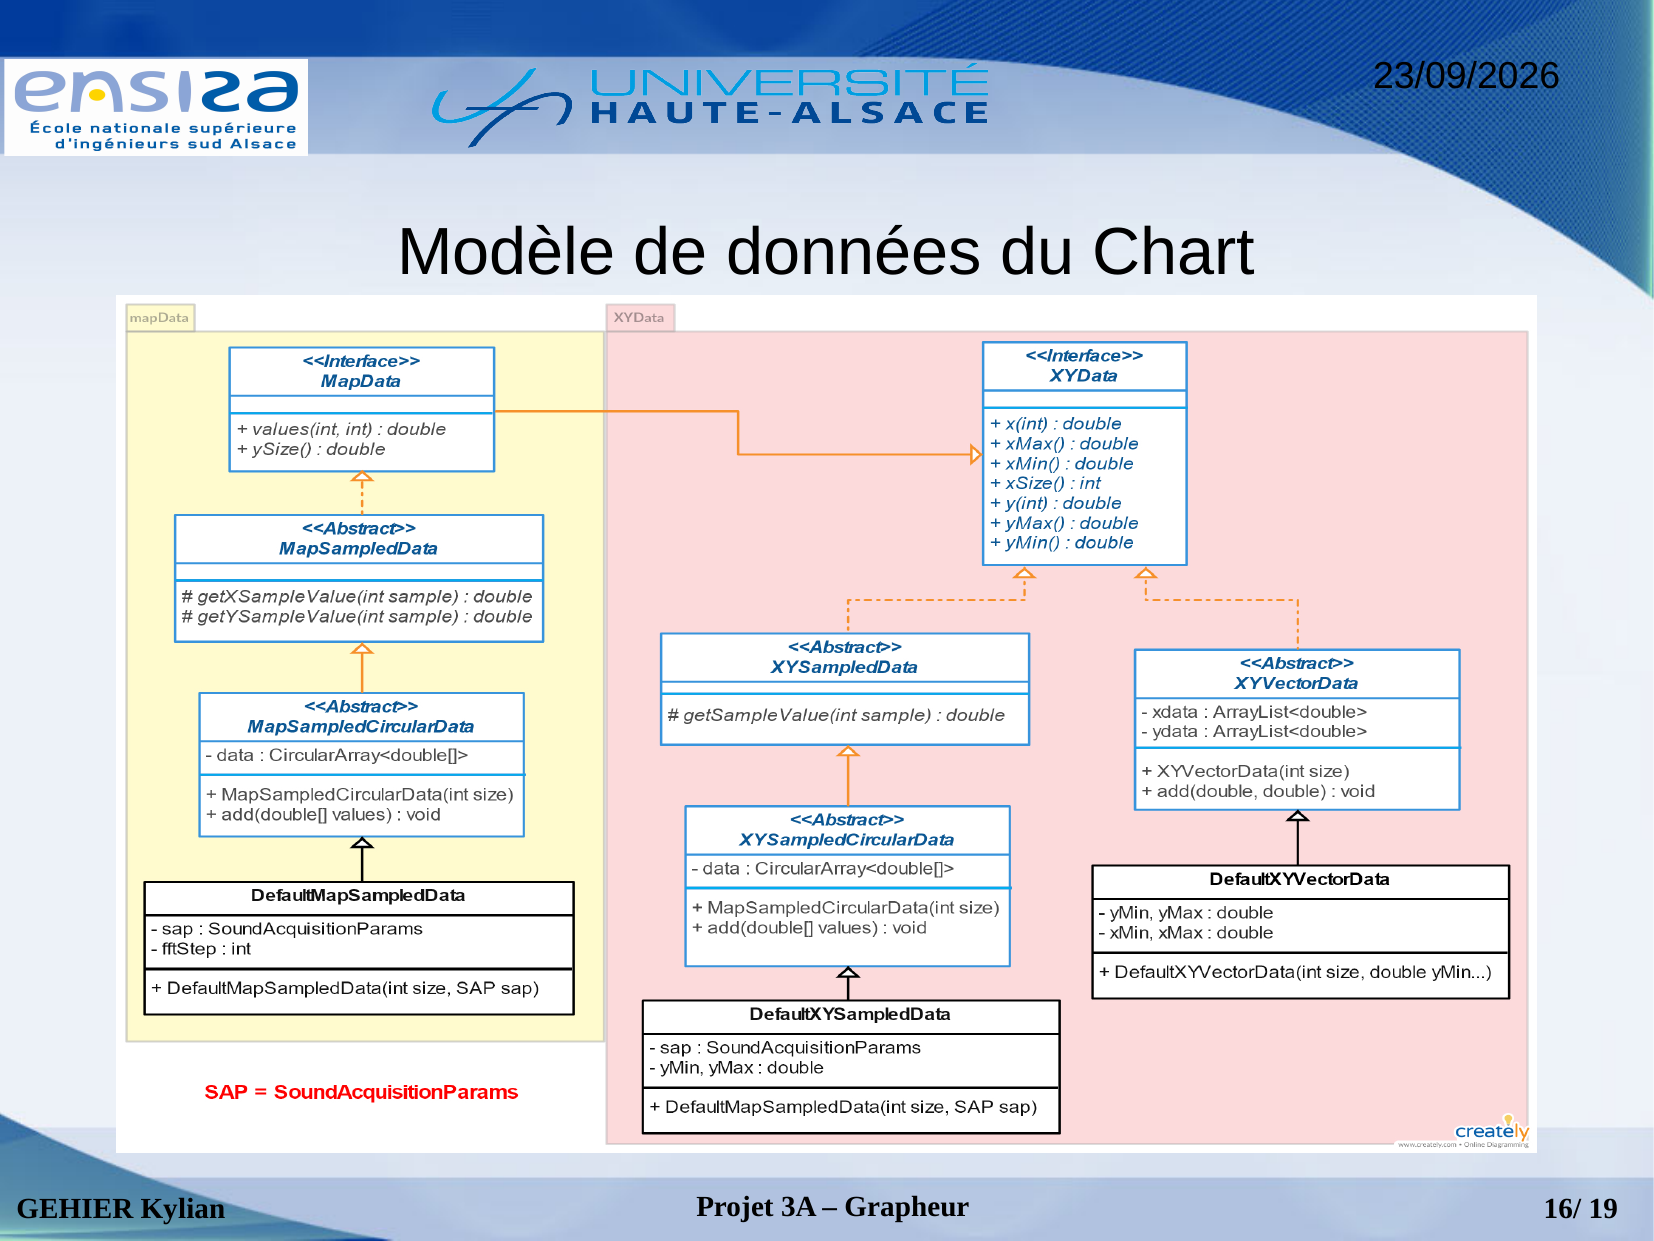

# Modèle de données du Chart
16